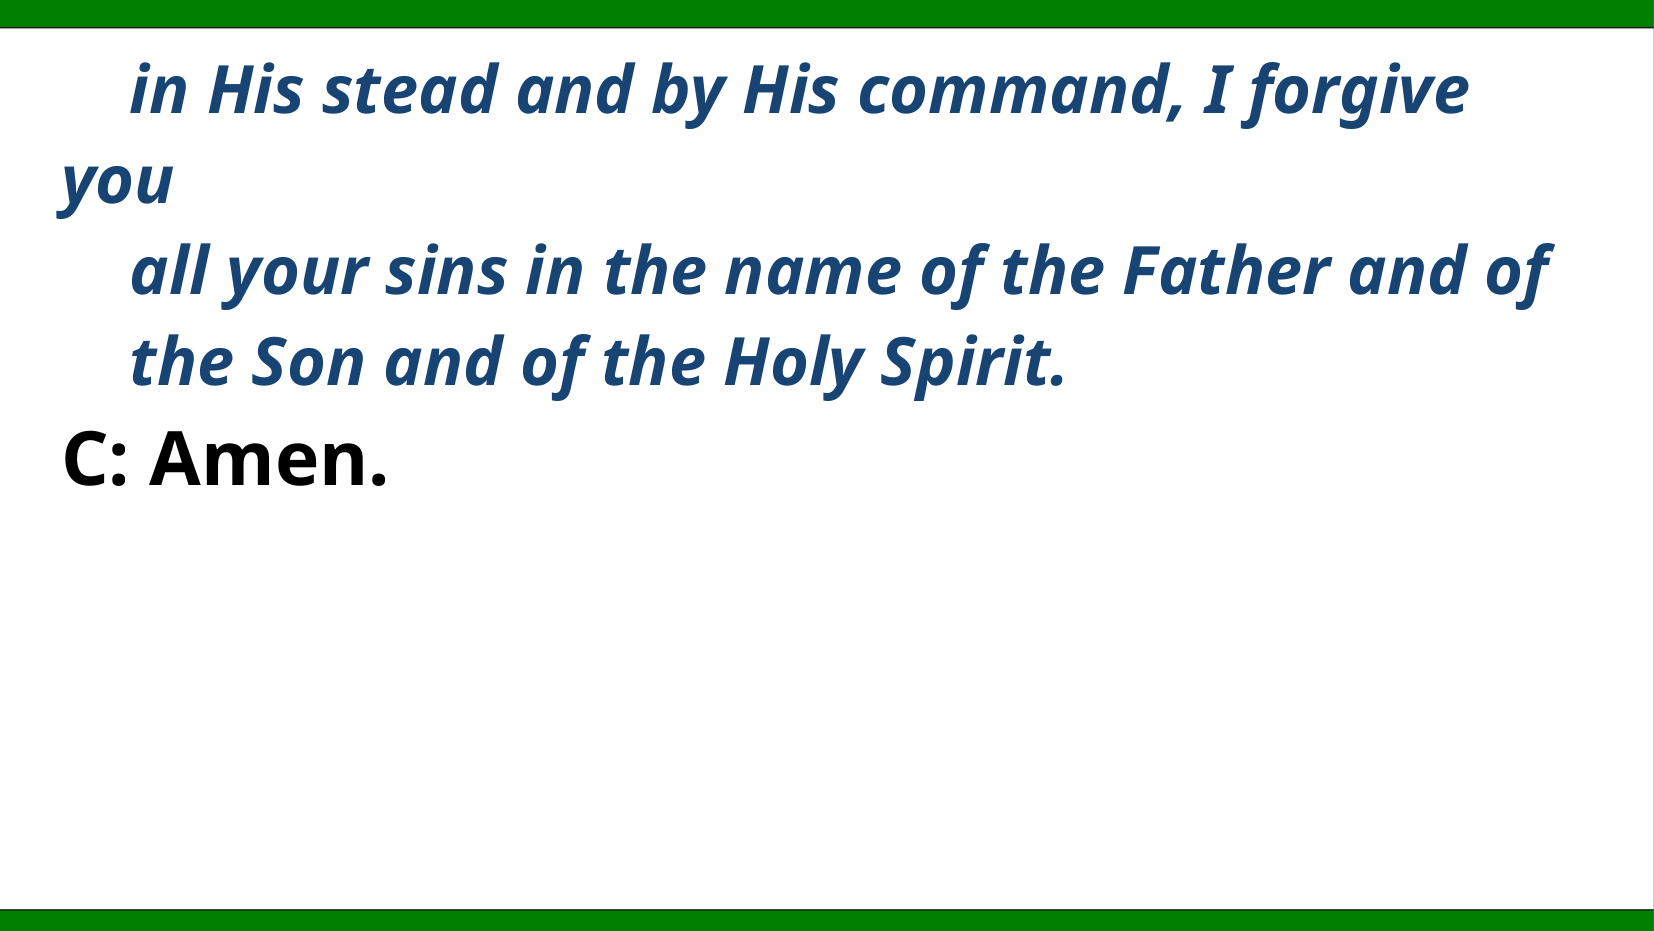

in His stead and by His command, I forgive you
 all your sins in the name of the Father and of
 the Son and of the Holy Spirit.
C: Amen.